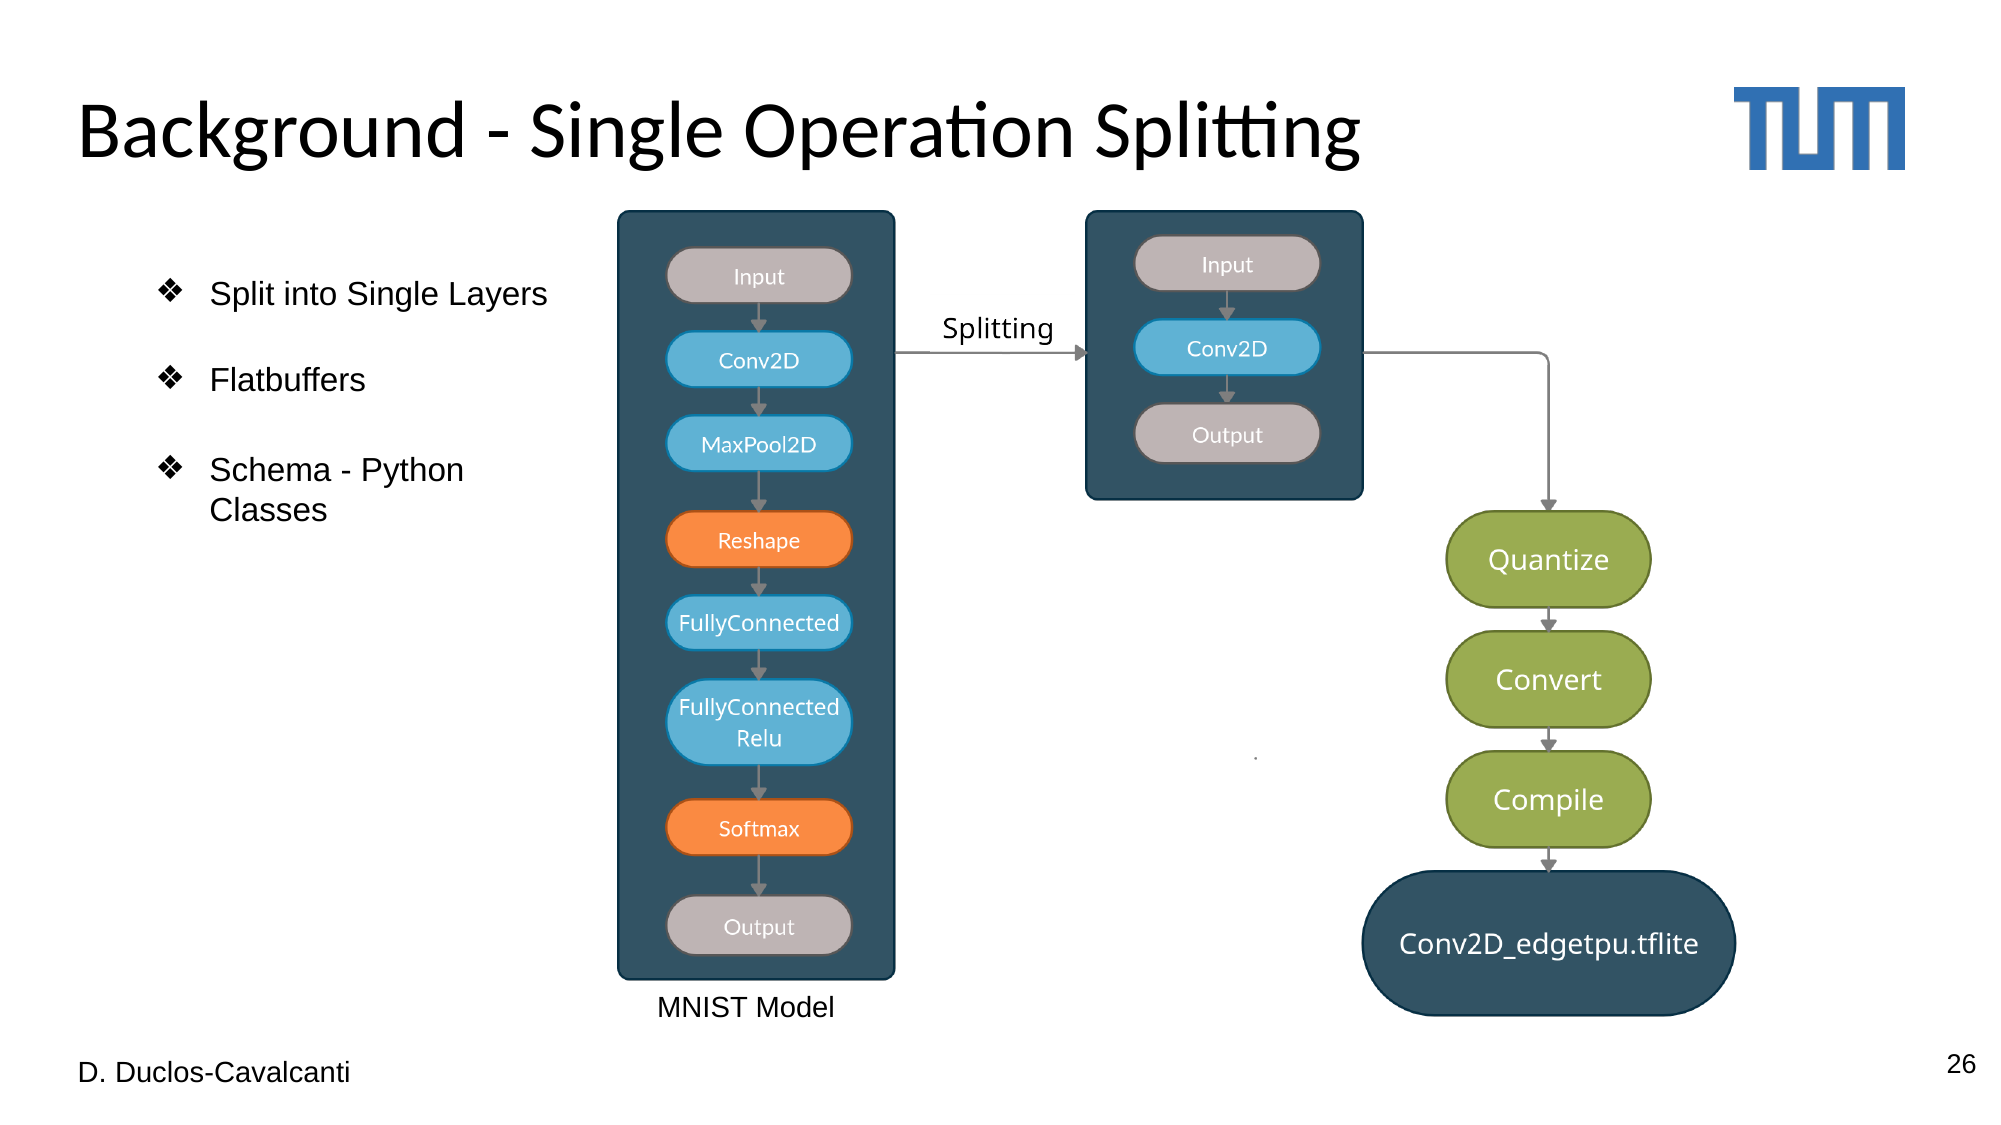

Background - Single Operation Splitting
Split into Single Layers
Flatbuffers
Schema - Python Classes
MNIST Model
D. Duclos-Cavalcanti